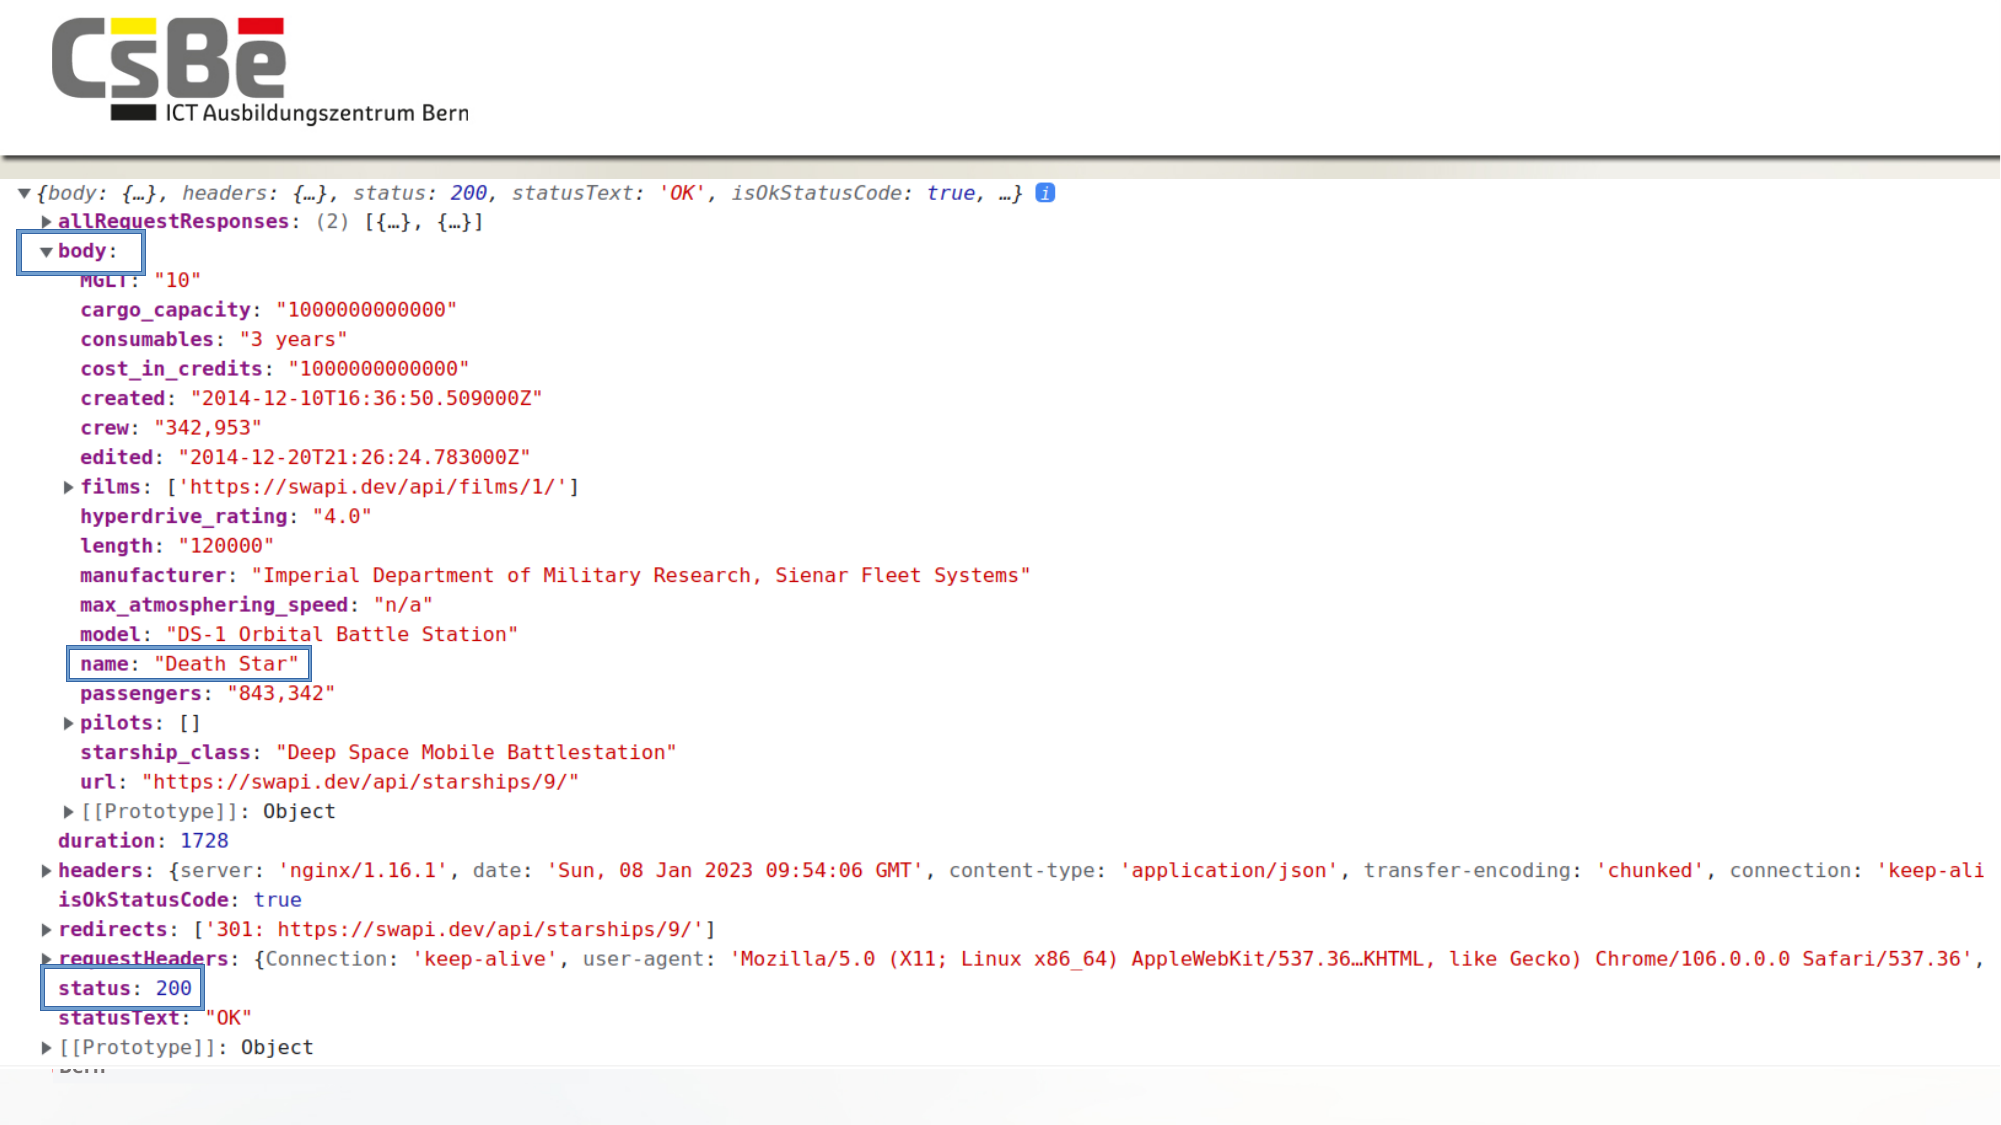

# Beispiel eines Schnittstellen Tests mit Cypress